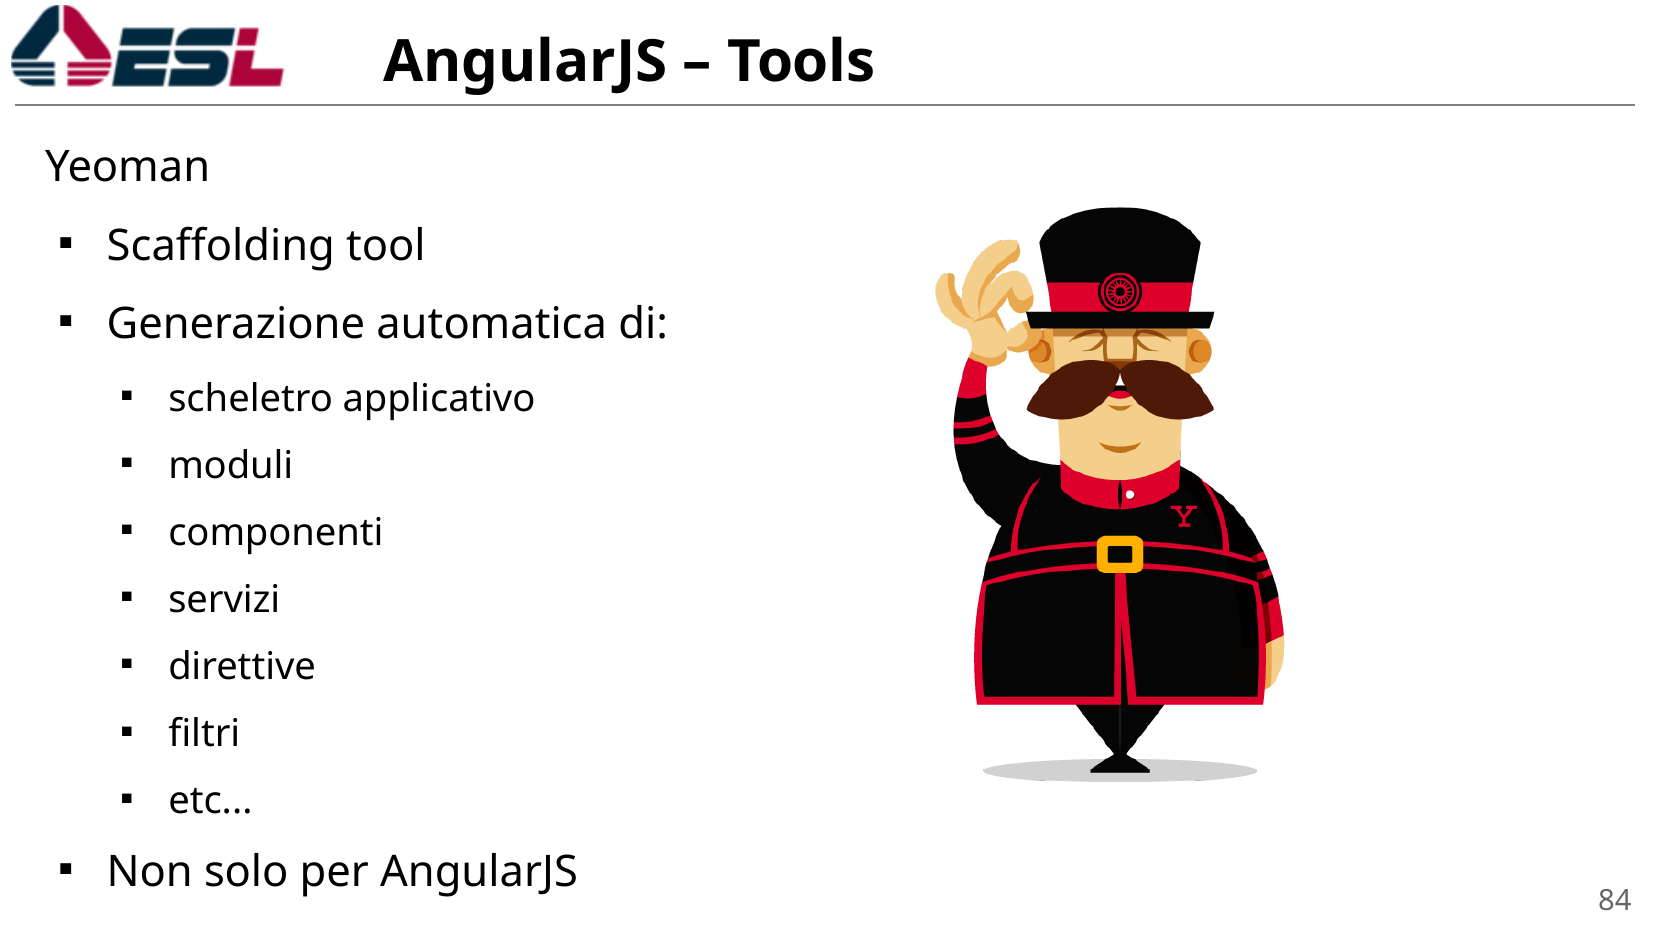

# AngularJS – Tools
Yeoman
Scaffolding tool
Generazione automatica di:
scheletro applicativo
moduli
componenti
servizi
direttive
filtri
etc...
Non solo per AngularJS